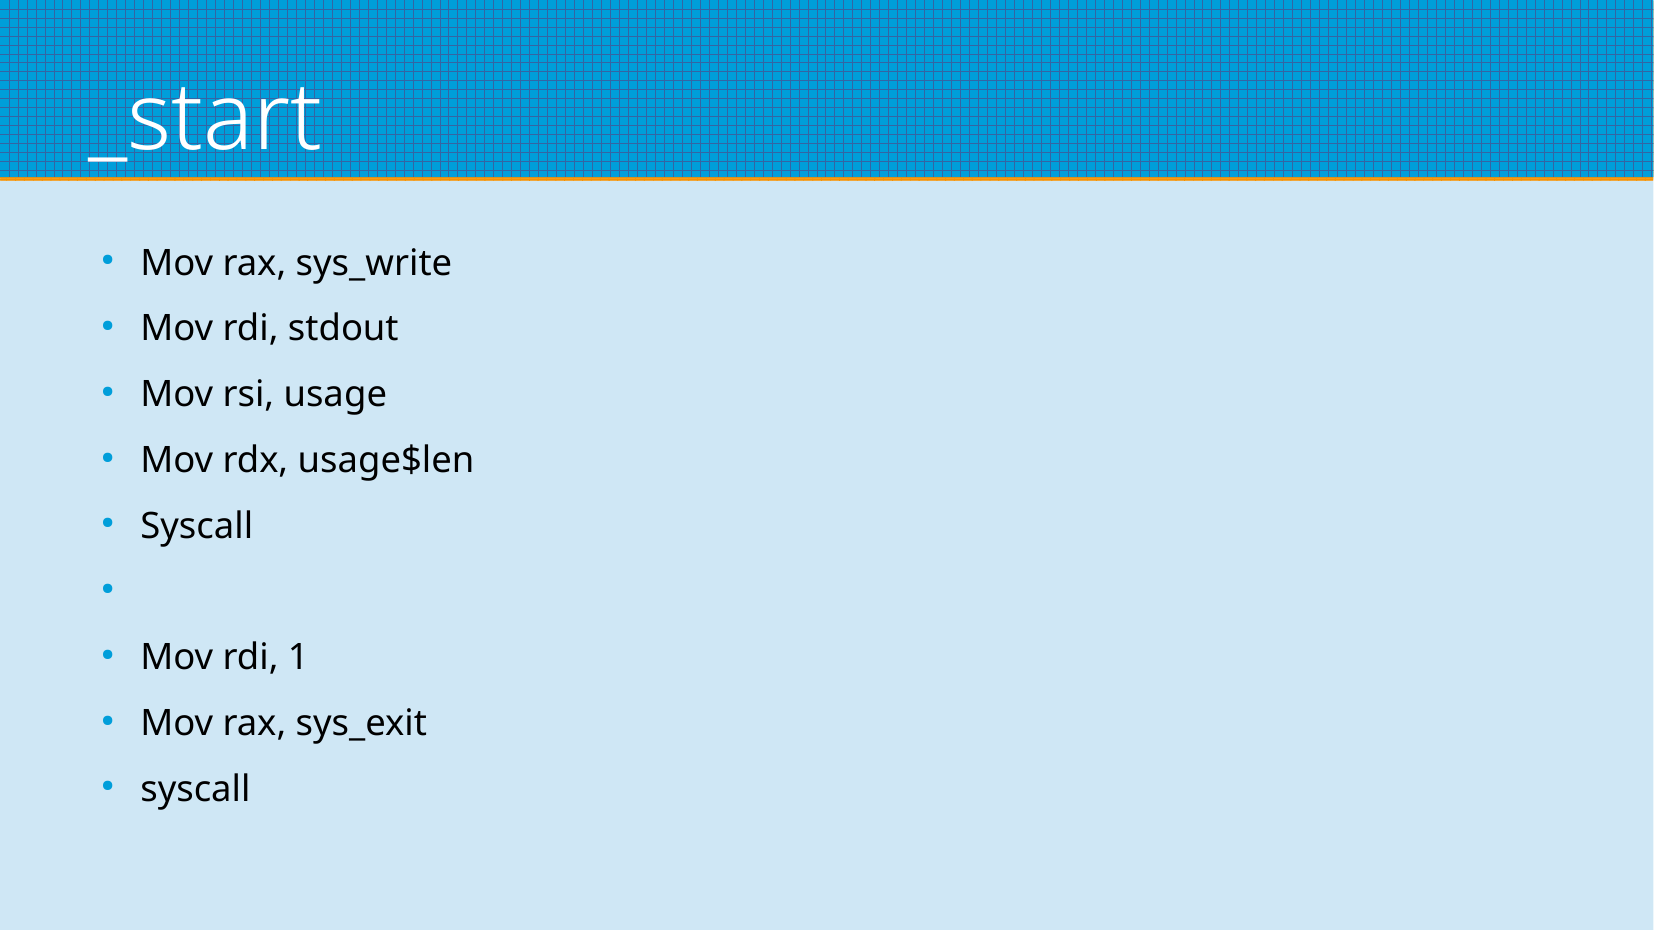

# _start
Mov rax, sys_write
Mov rdi, stdout
Mov rsi, usage
Mov rdx, usage$len
Syscall
Mov rdi, 1
Mov rax, sys_exit
syscall